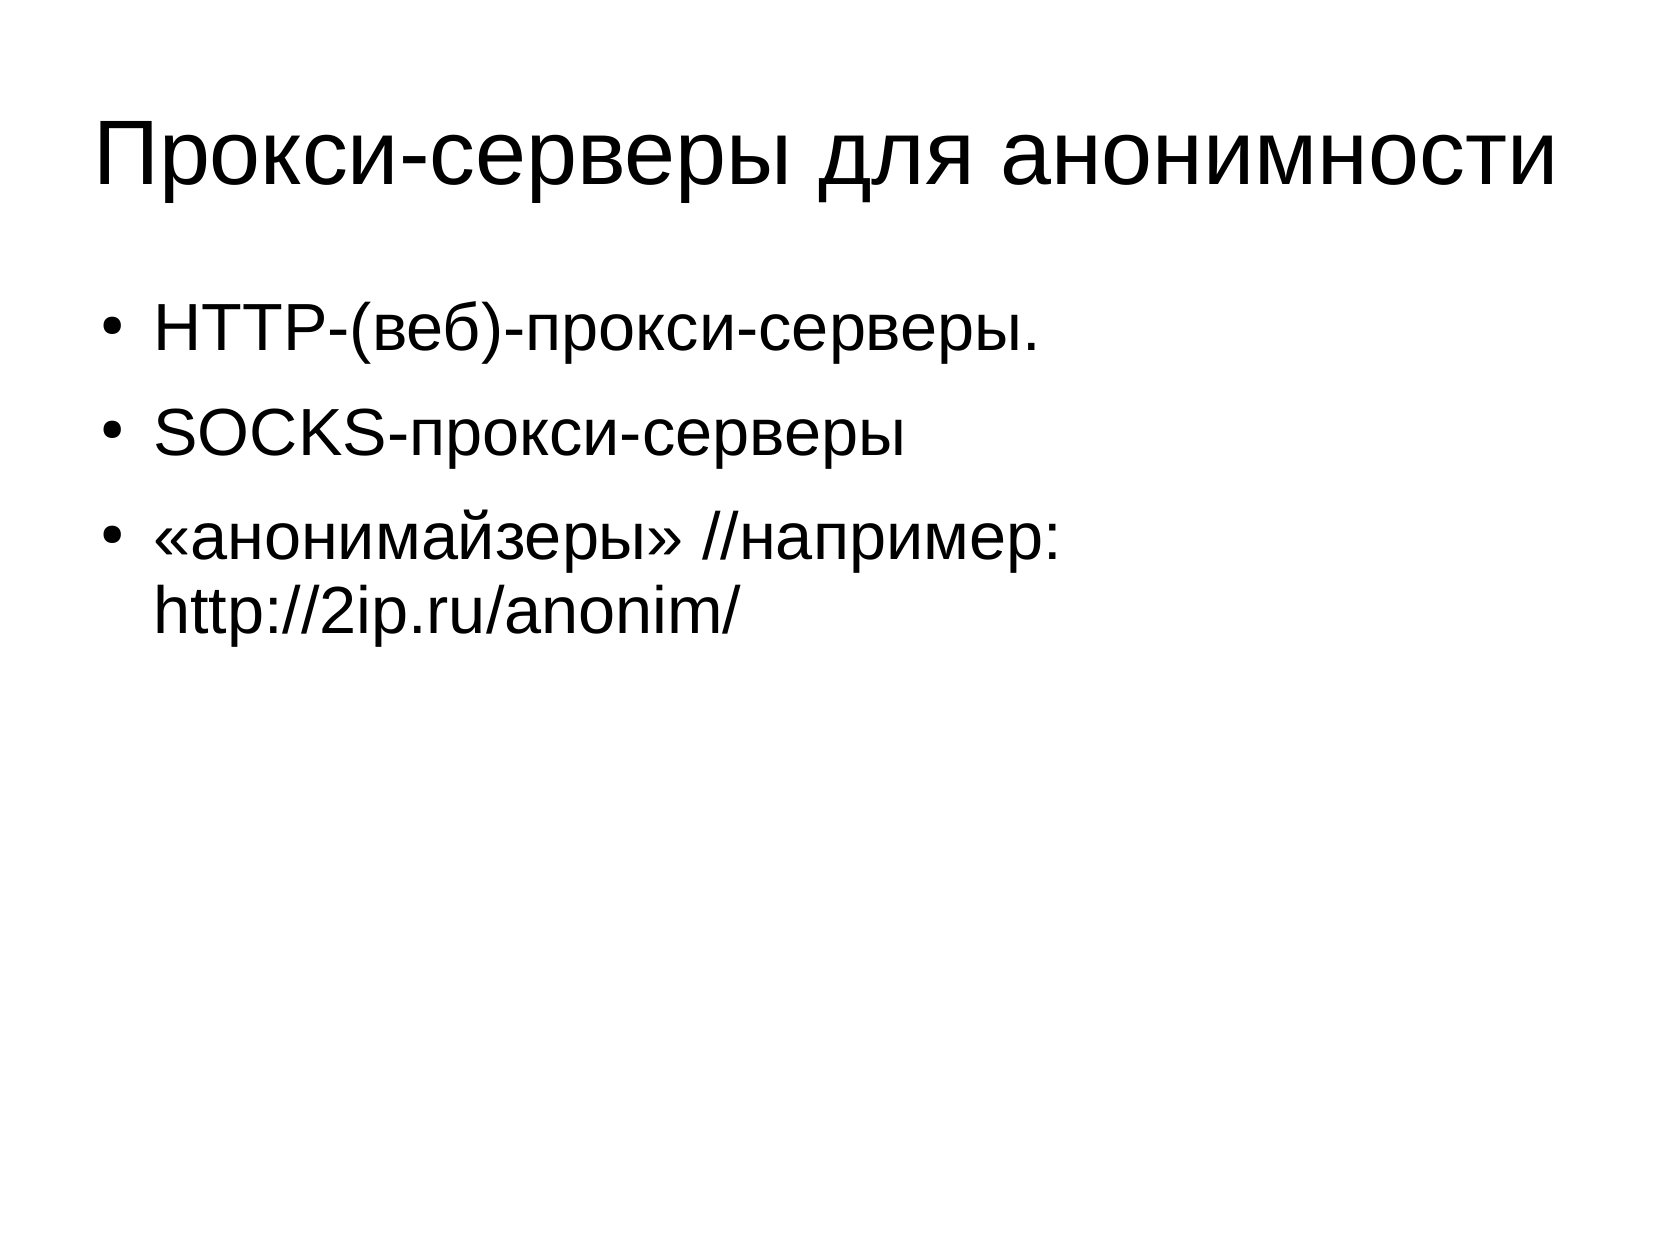

# Прокси-серверы для анонимности
HTTP-(веб)-прокси-серверы.
SOCKS-прокси-серверы
«анонимайзеры» //например: http://2ip.ru/anonim/